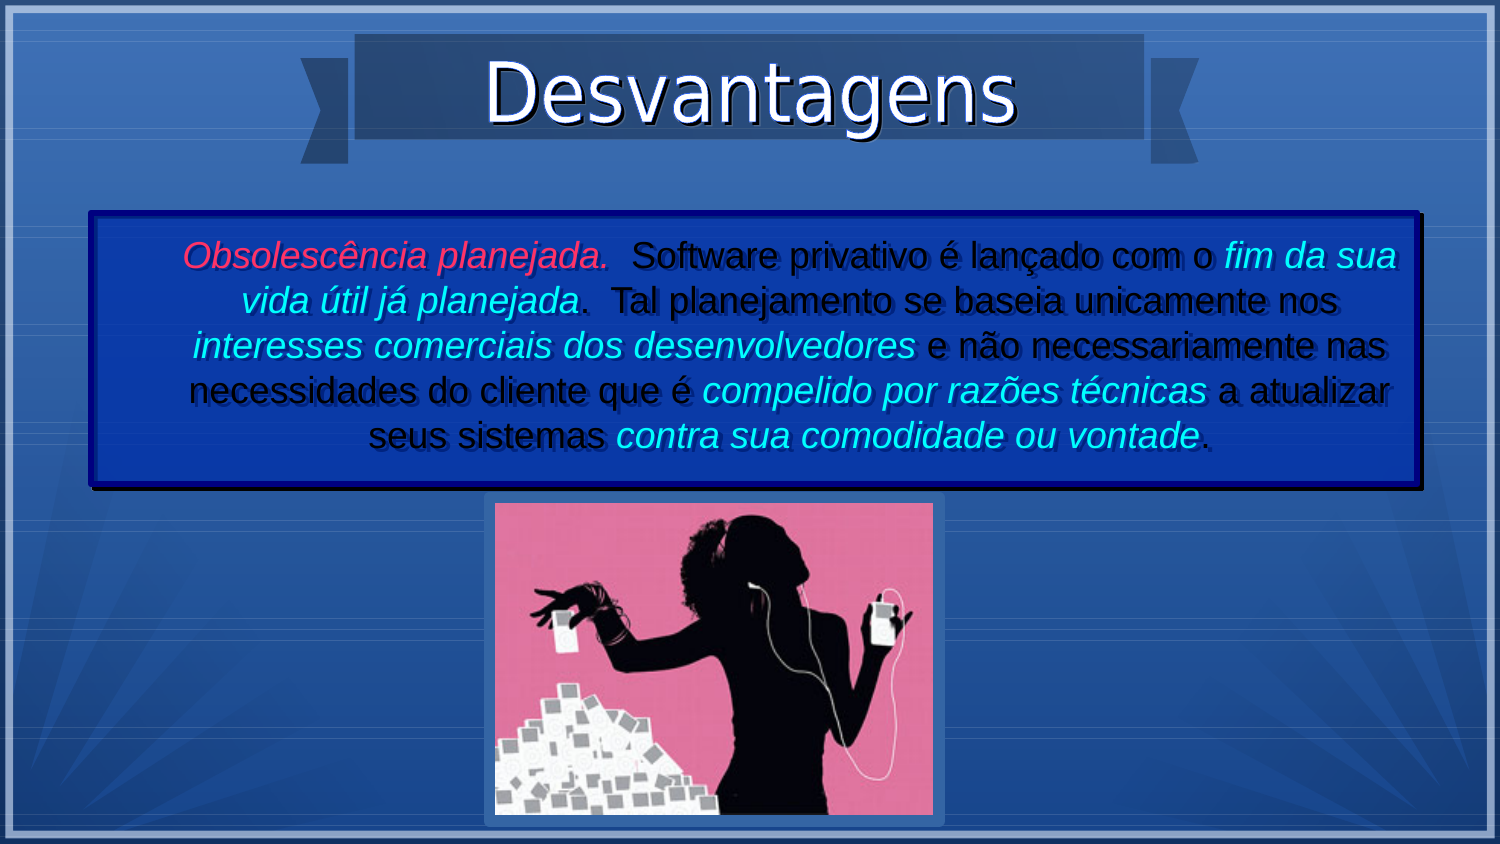

# Desvantagens
Obsolescência planejada. Software privativo é lançado com o fim da sua vida útil já planejada. Tal planejamento se baseia unicamente nos interesses comerciais dos desenvolvedores e não necessariamente nas necessidades do cliente que é compelido por razões técnicas a atualizar seus sistemas contra sua comodidade ou vontade.